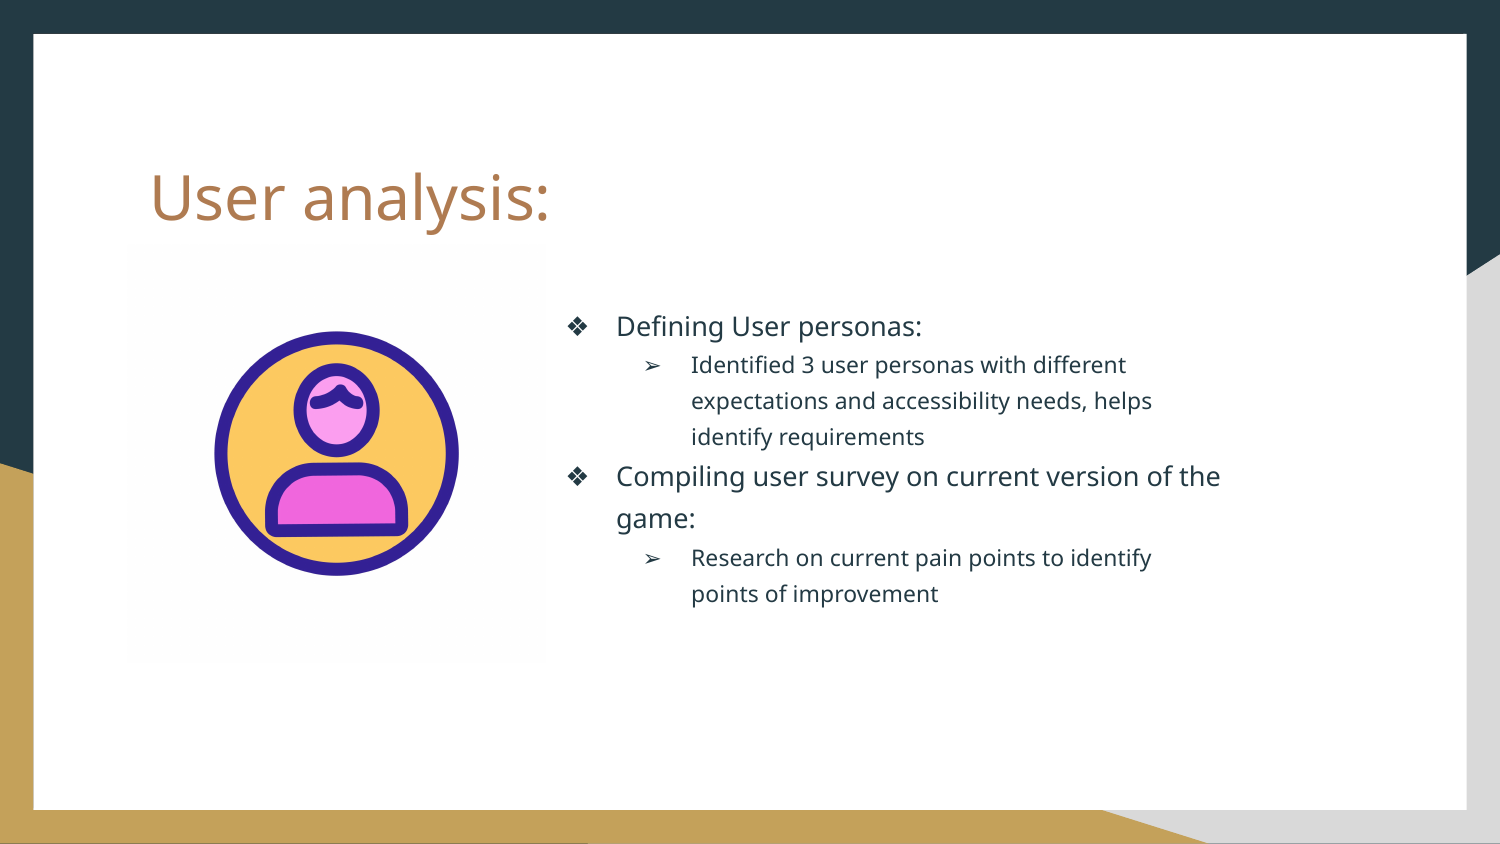

# User analysis:
Defining User personas:
Identified 3 user personas with different expectations and accessibility needs, helps identify requirements
Compiling user survey on current version of the game:
Research on current pain points to identify points of improvement